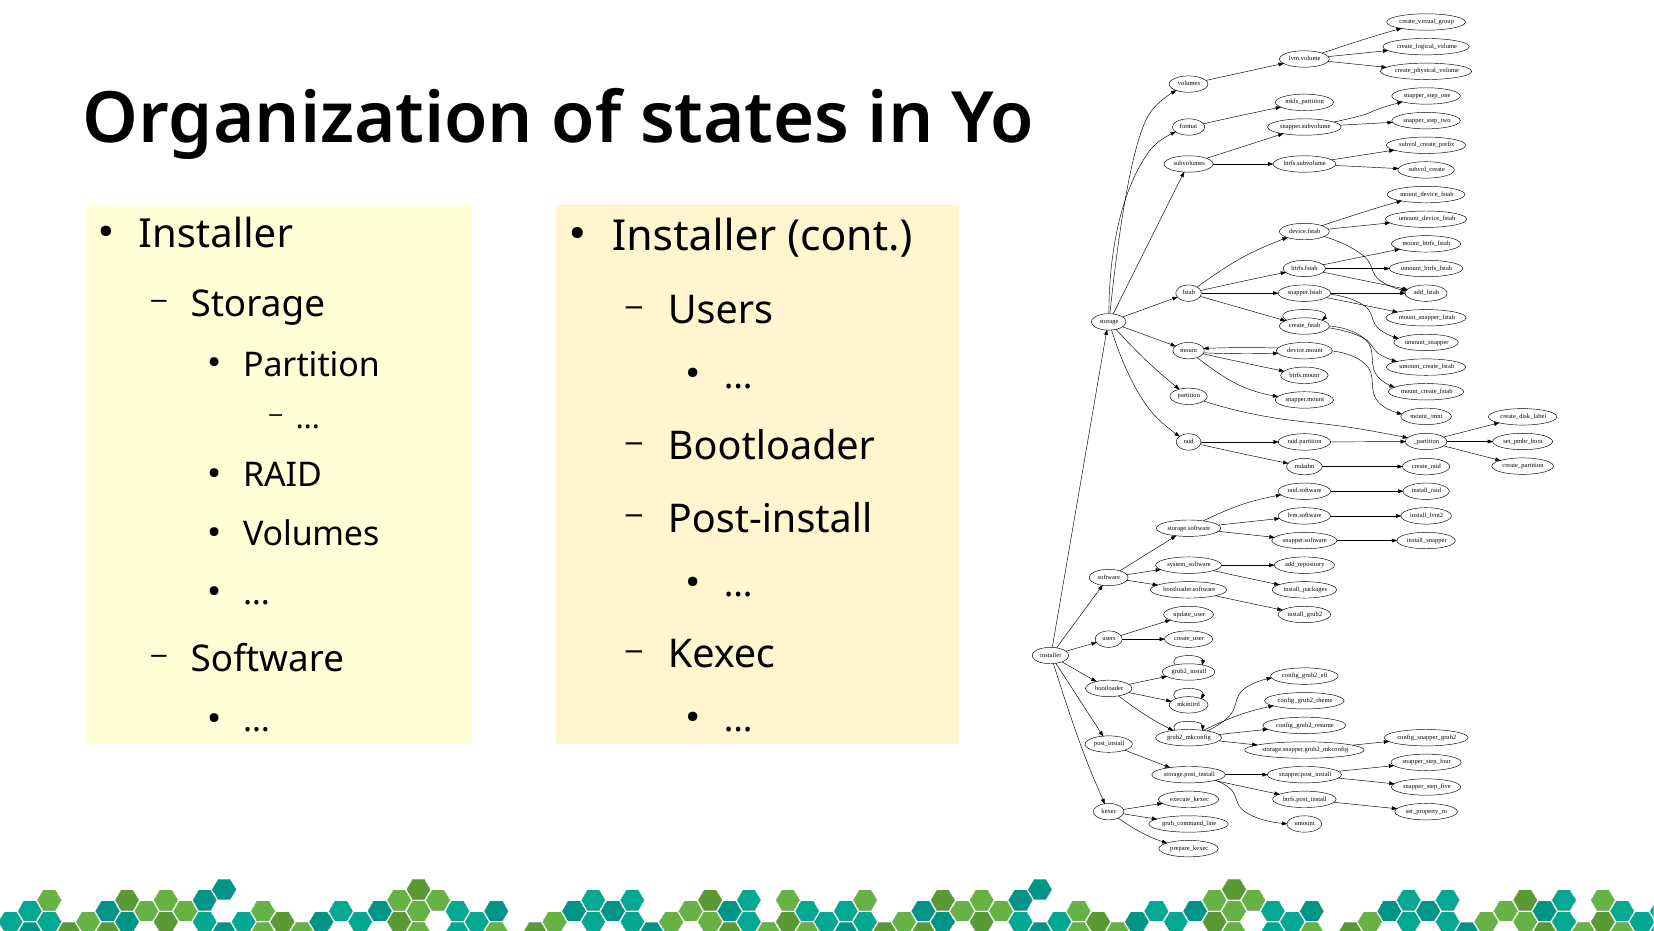

# Organization of states in Yomi
Installer
Storage
Partition
…
RAID
Volumes
…
Software
…
Installer (cont.)
Users
…
Bootloader
Post-install
…
Kexec
…